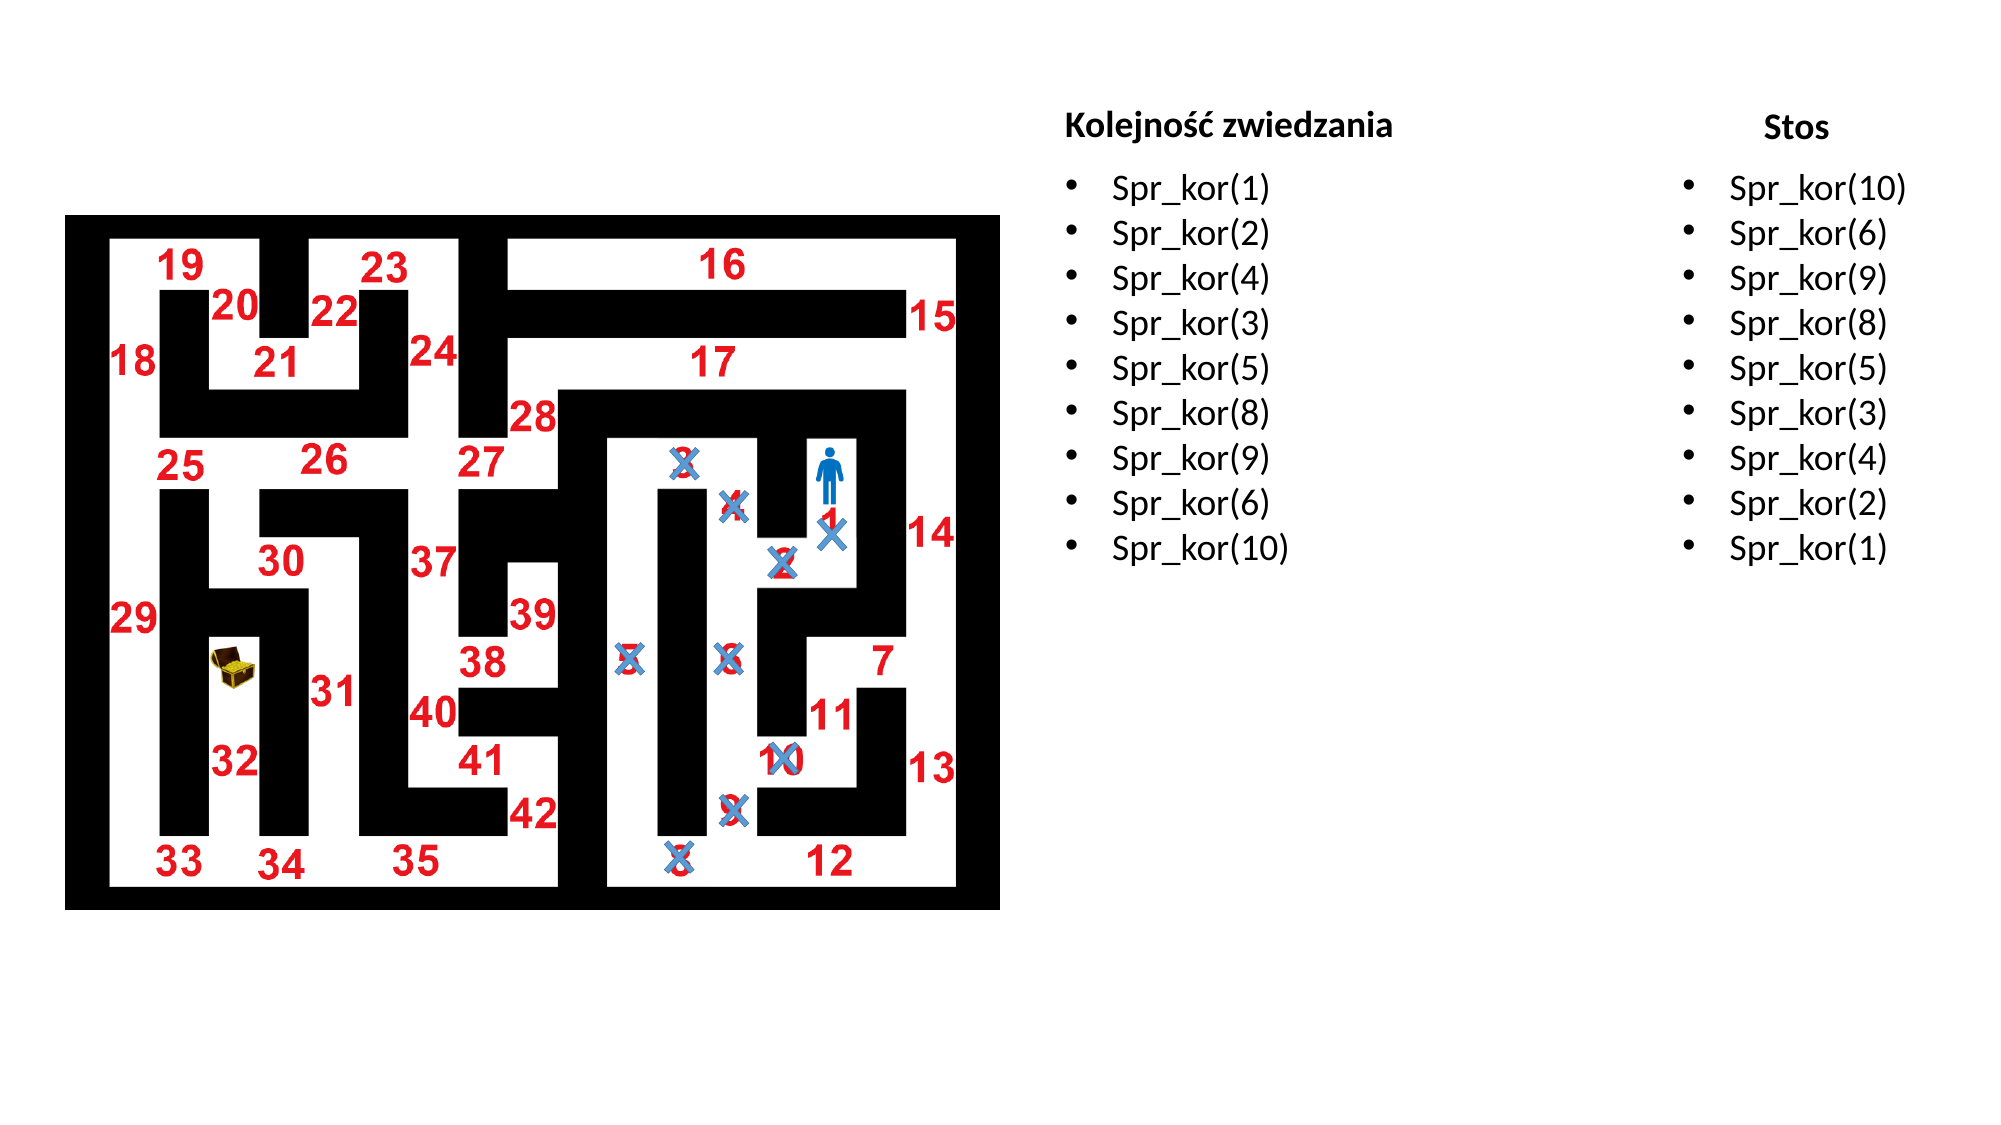

Kolejność zwiedzania
Stos
Spr_kor(1)
Spr_kor(2)
Spr_kor(4)
Spr_kor(3)
Spr_kor(5)
Spr_kor(8)
Spr_kor(9)
Spr_kor(6)
Spr_kor(10)
Spr_kor(10)
Spr_kor(6)
Spr_kor(9)
Spr_kor(8)
Spr_kor(5)
Spr_kor(3)
Spr_kor(4)
Spr_kor(2)
Spr_kor(1)